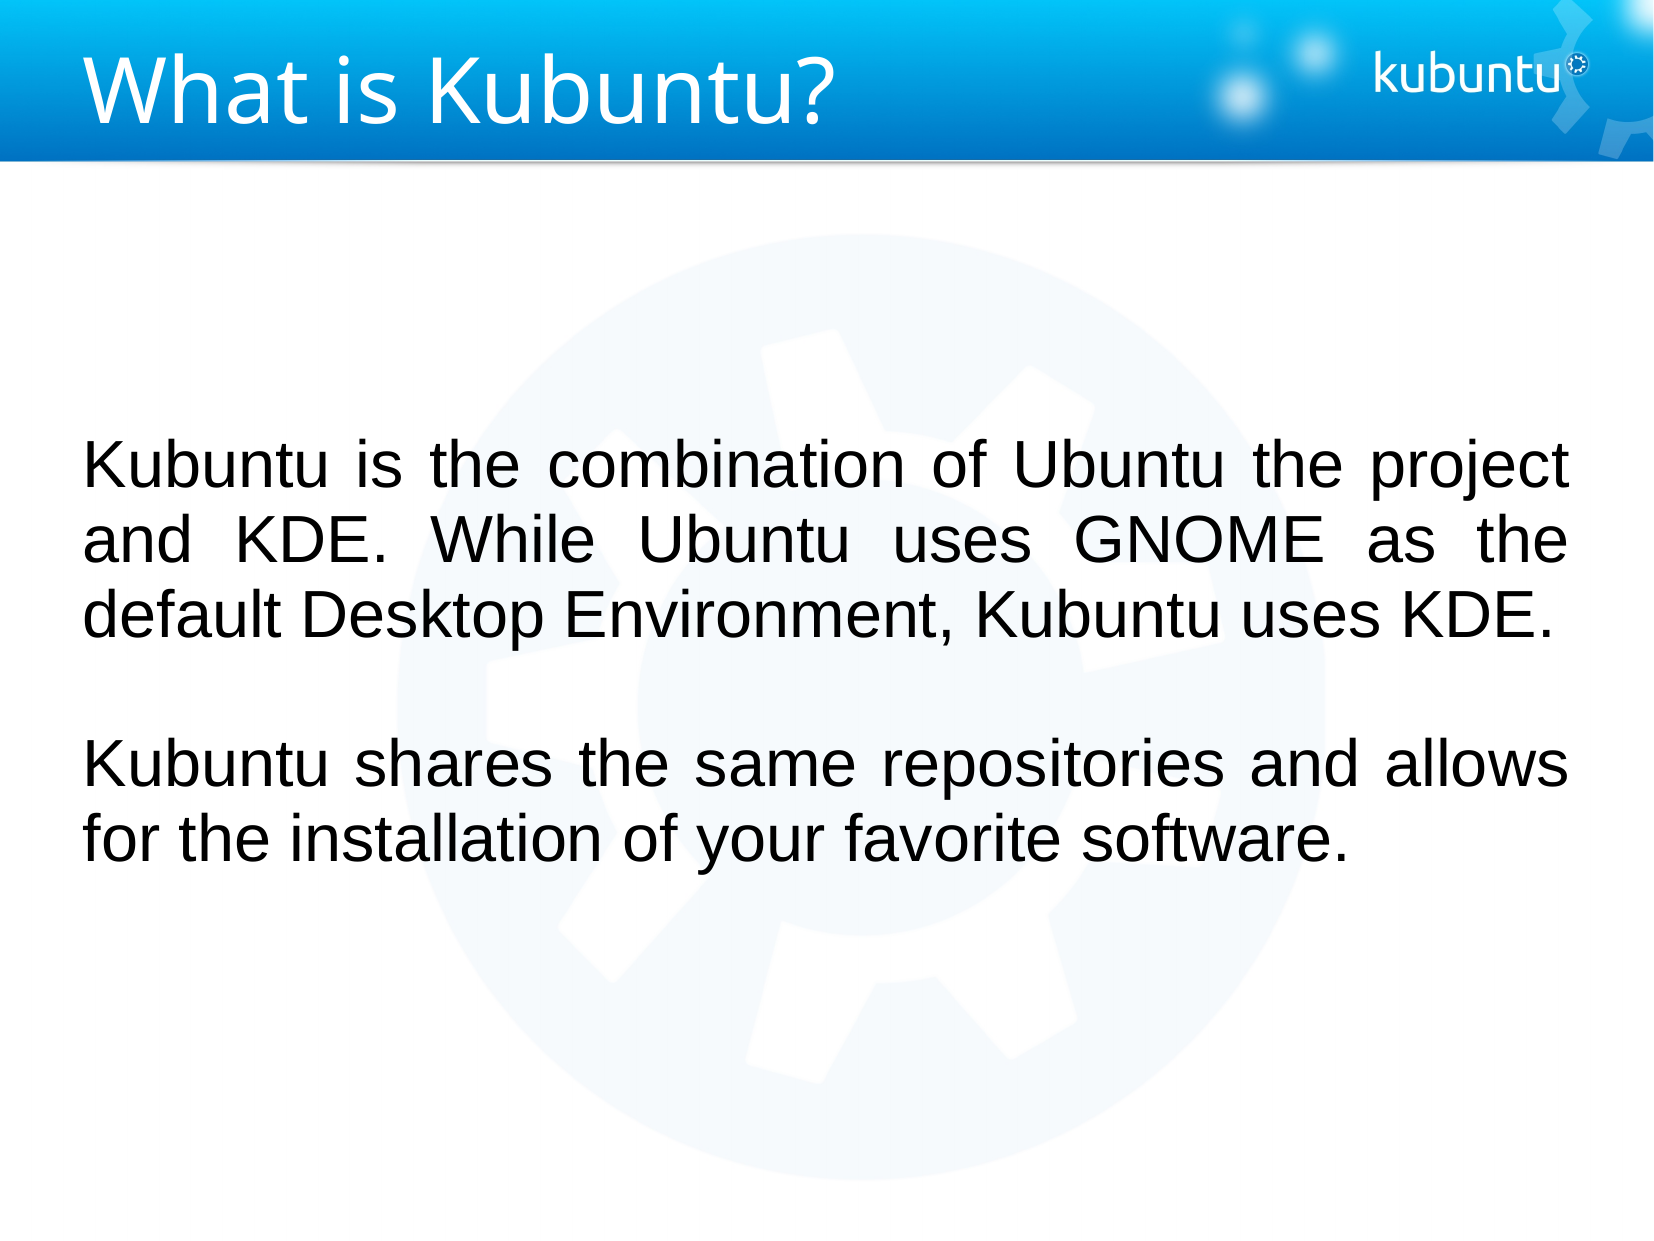

What is Kubuntu?
# Kubuntu is the combination of Ubuntu the project and KDE. While Ubuntu uses GNOME as the default Desktop Environment, Kubuntu uses KDE.
Kubuntu shares the same repositories and allows for the installation of your favorite software.